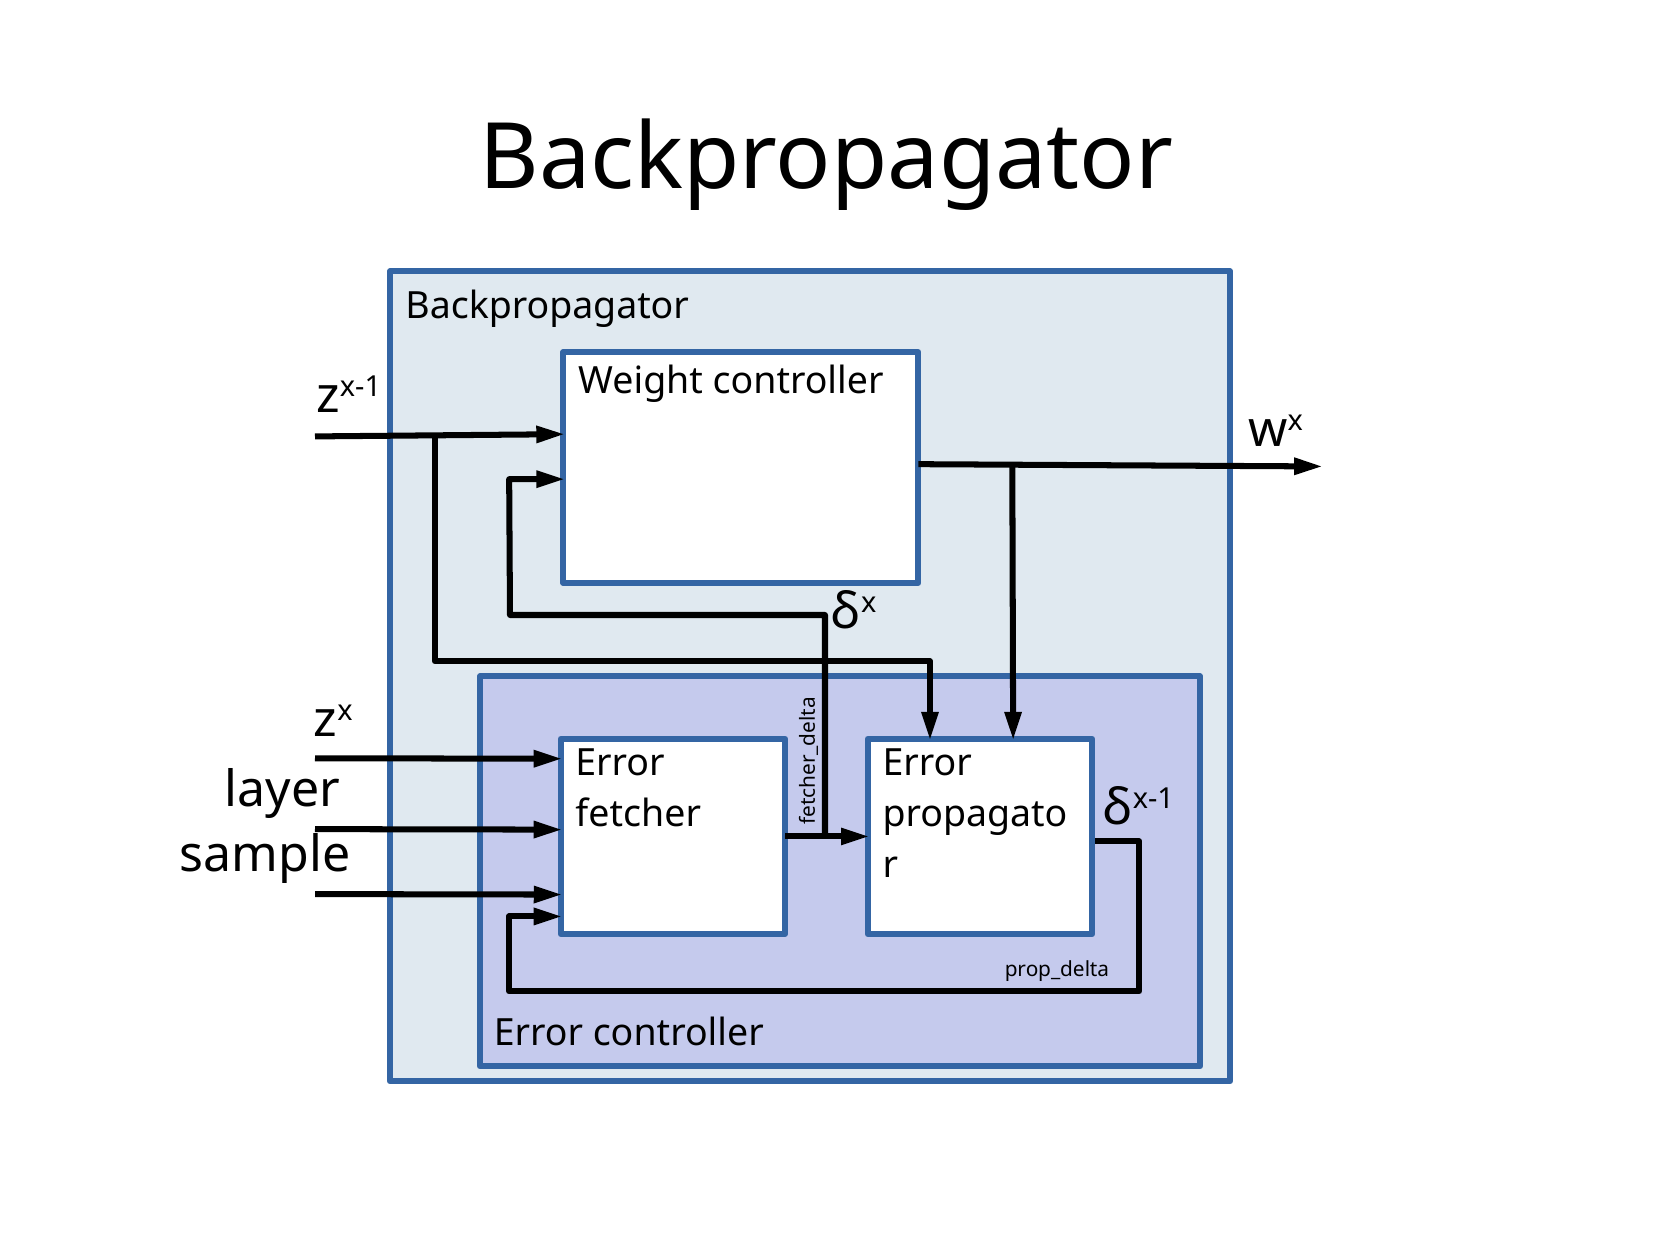

# Backpropagator
Backpropagator
Weight controller
zx-1
wx
δx
zx
fetcher_delta
Error
fetcher
Error
propagator
layer
δx-1
sample
prop_delta
Error controller